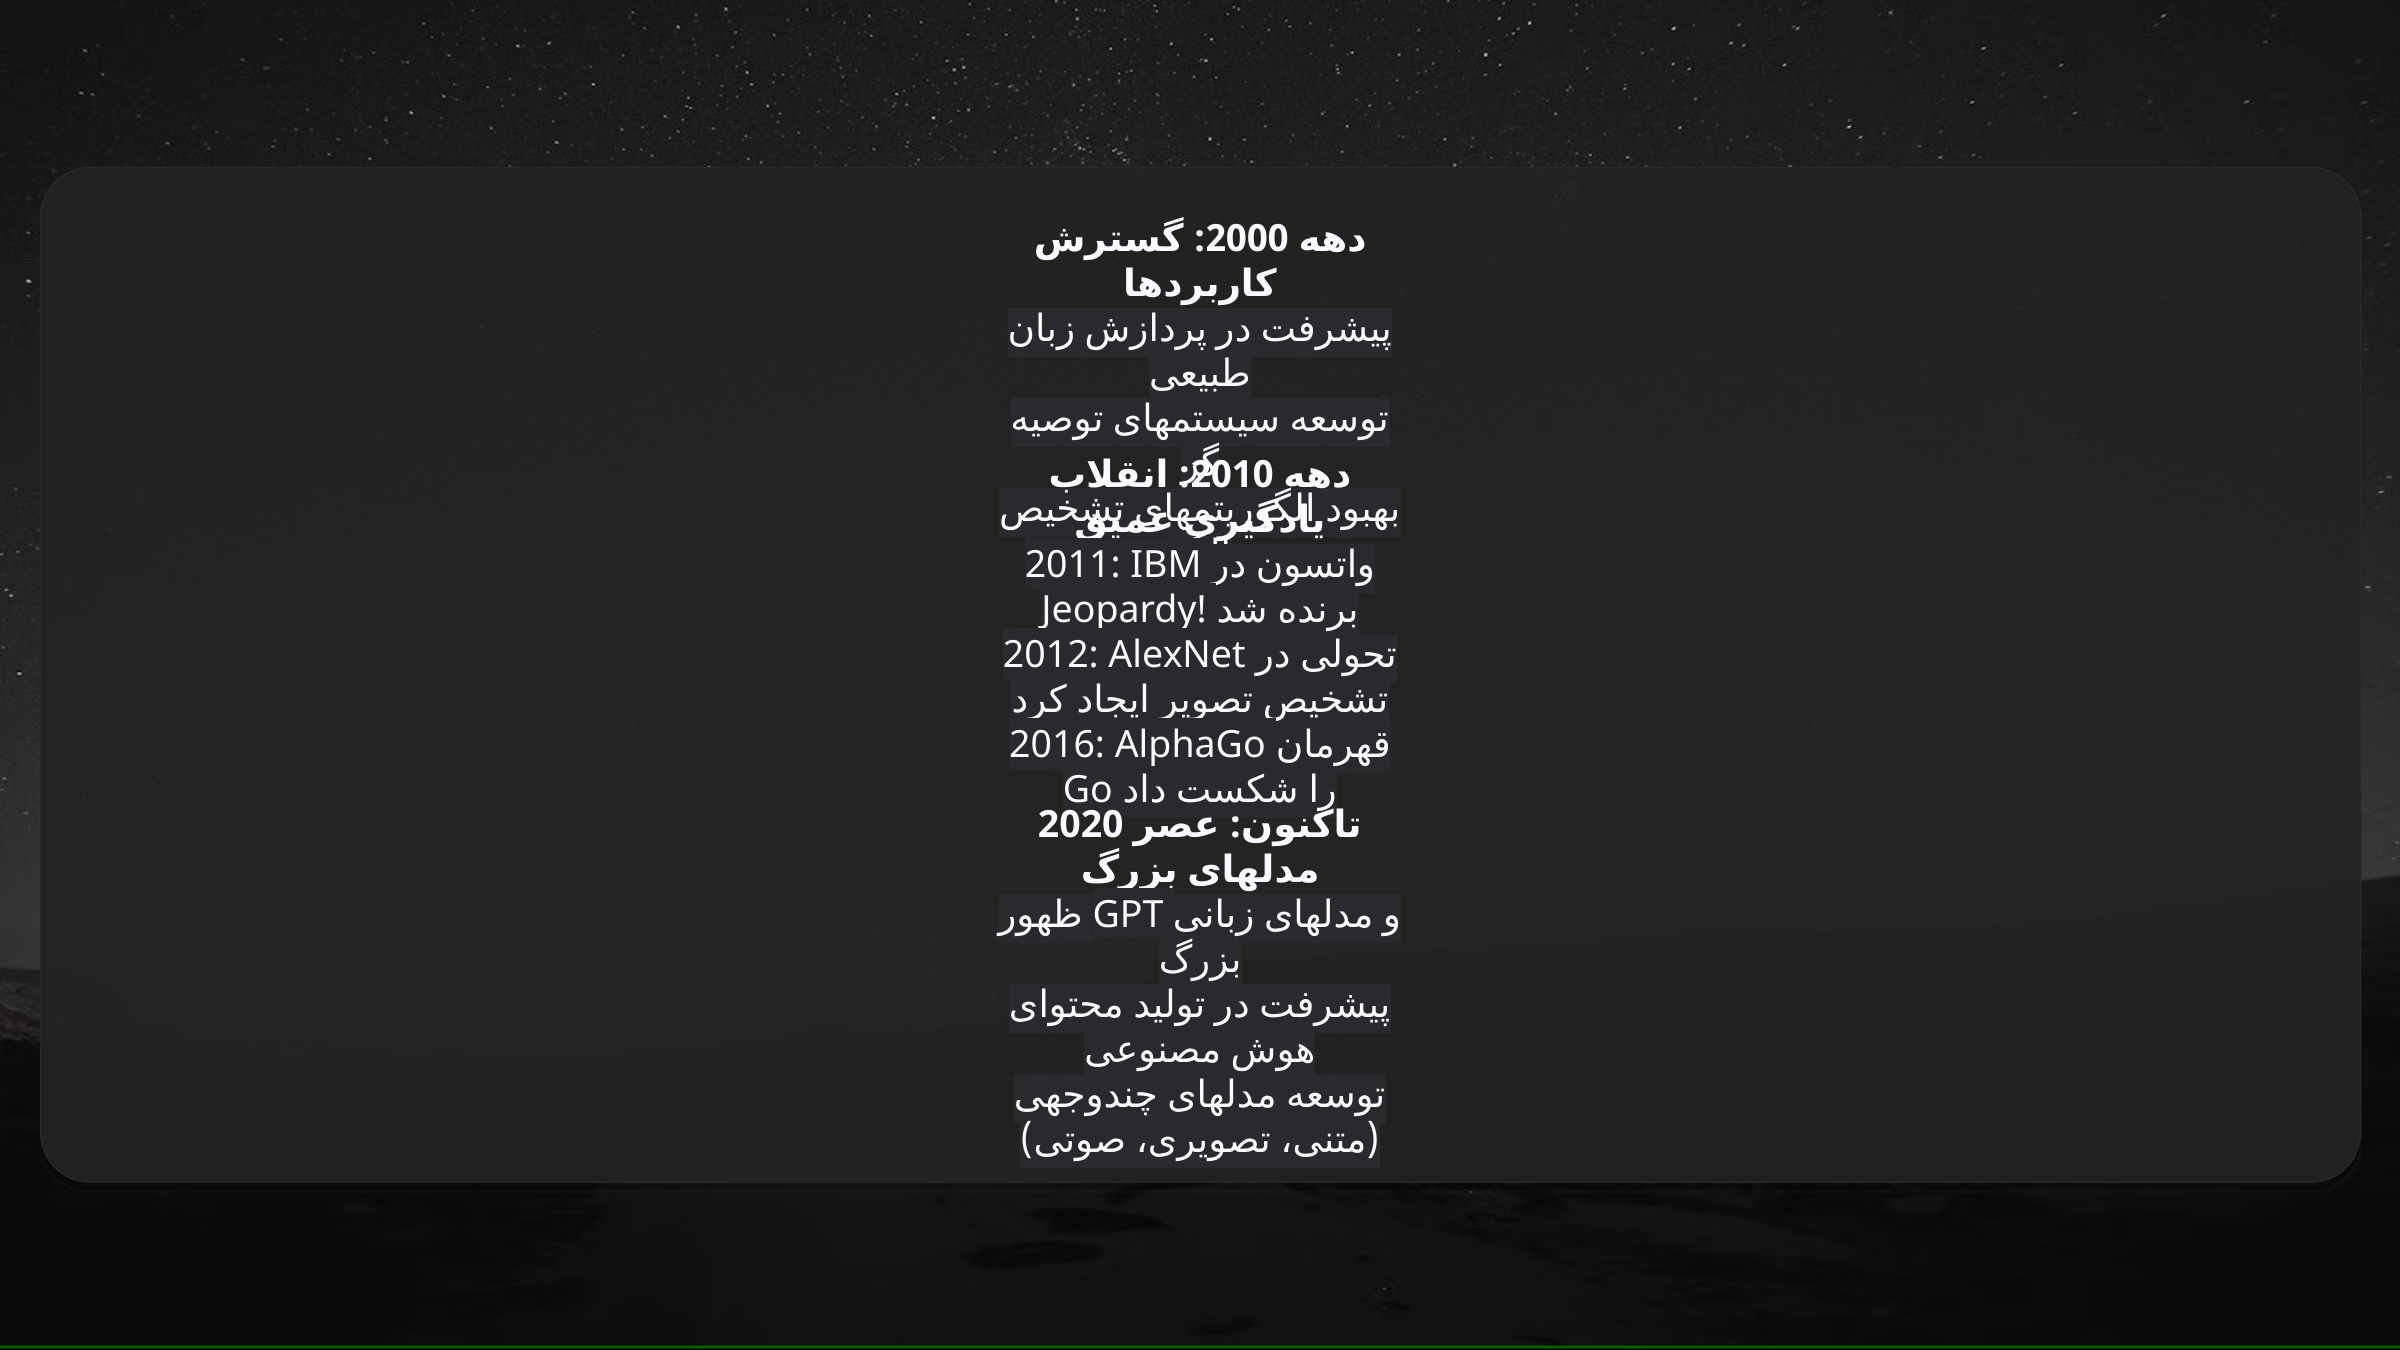

دهه 2000: گسترش کاربردها
پیشرفت در پردازش زبان طبیعی
توسعه سیستمهای توصیه گر
بهبود الگوریتمهای تشخیص الگو
دهه 2010: انقلاب یادگیری عمیق
2011: IBM واتسون در Jeopardy! برنده شد
2012: AlexNet تحولی در تشخیص تصویر ایجاد کرد
2016: AlphaGo قهرمان Go را شکست داد
2020 تاکنون: عصر مدلهای بزرگ
ظهور GPT و مدلهای زبانی بزرگ
پیشرفت در تولید محتوای هوش مصنوعی
توسعه مدلهای چندوجهی (متنی، تصویری، صوتی)